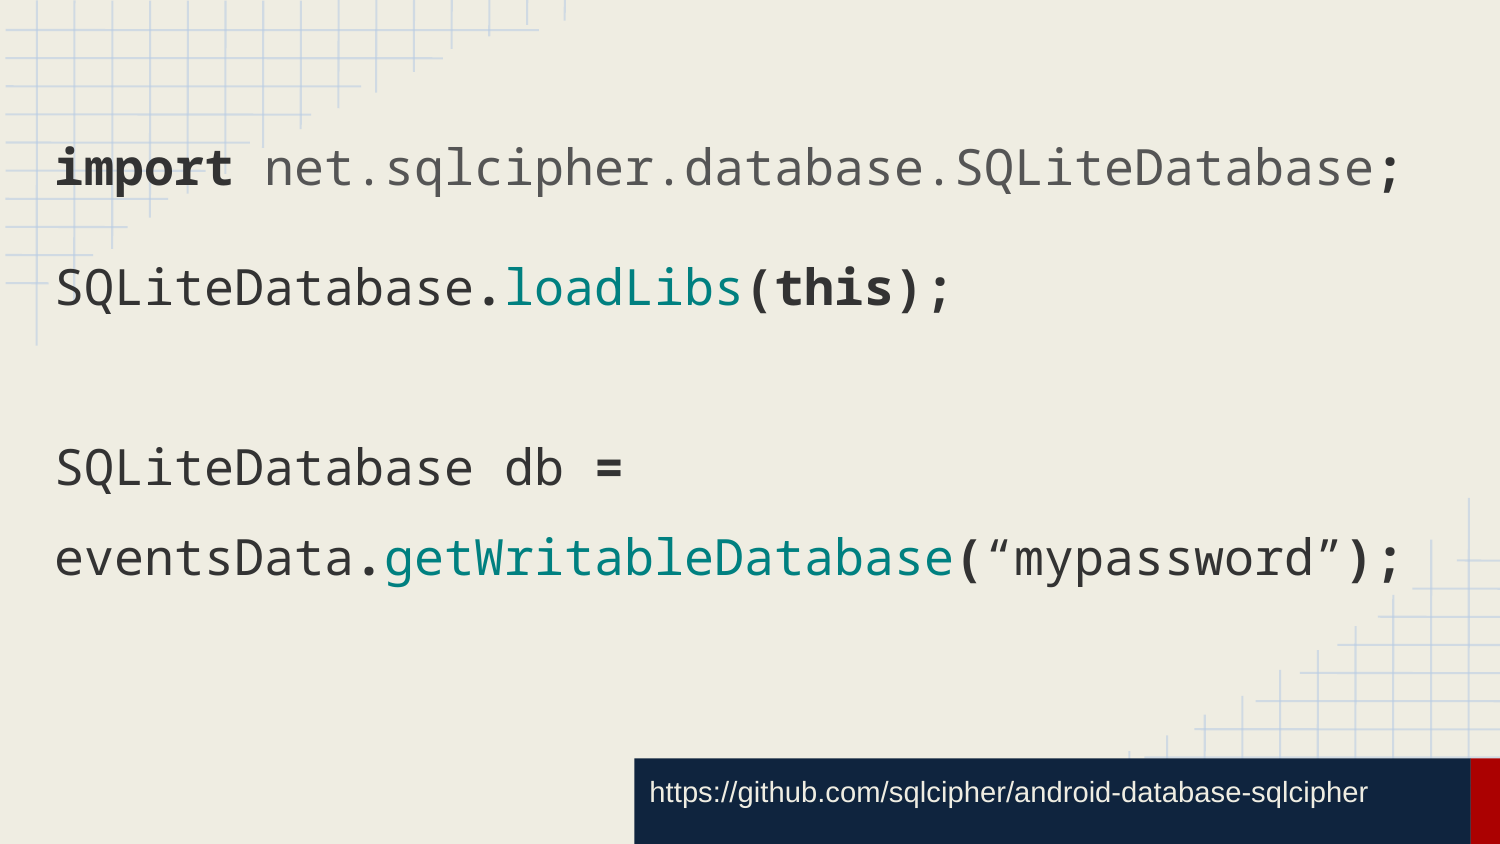

import net.sqlcipher.database.SQLiteDatabase;
SQLiteDatabase.loadLibs(this);
SQLiteDatabase db = eventsData.getWritableDatabase(“mypassword”);
# https://github.com/sqlcipher/android-database-sqlcipher